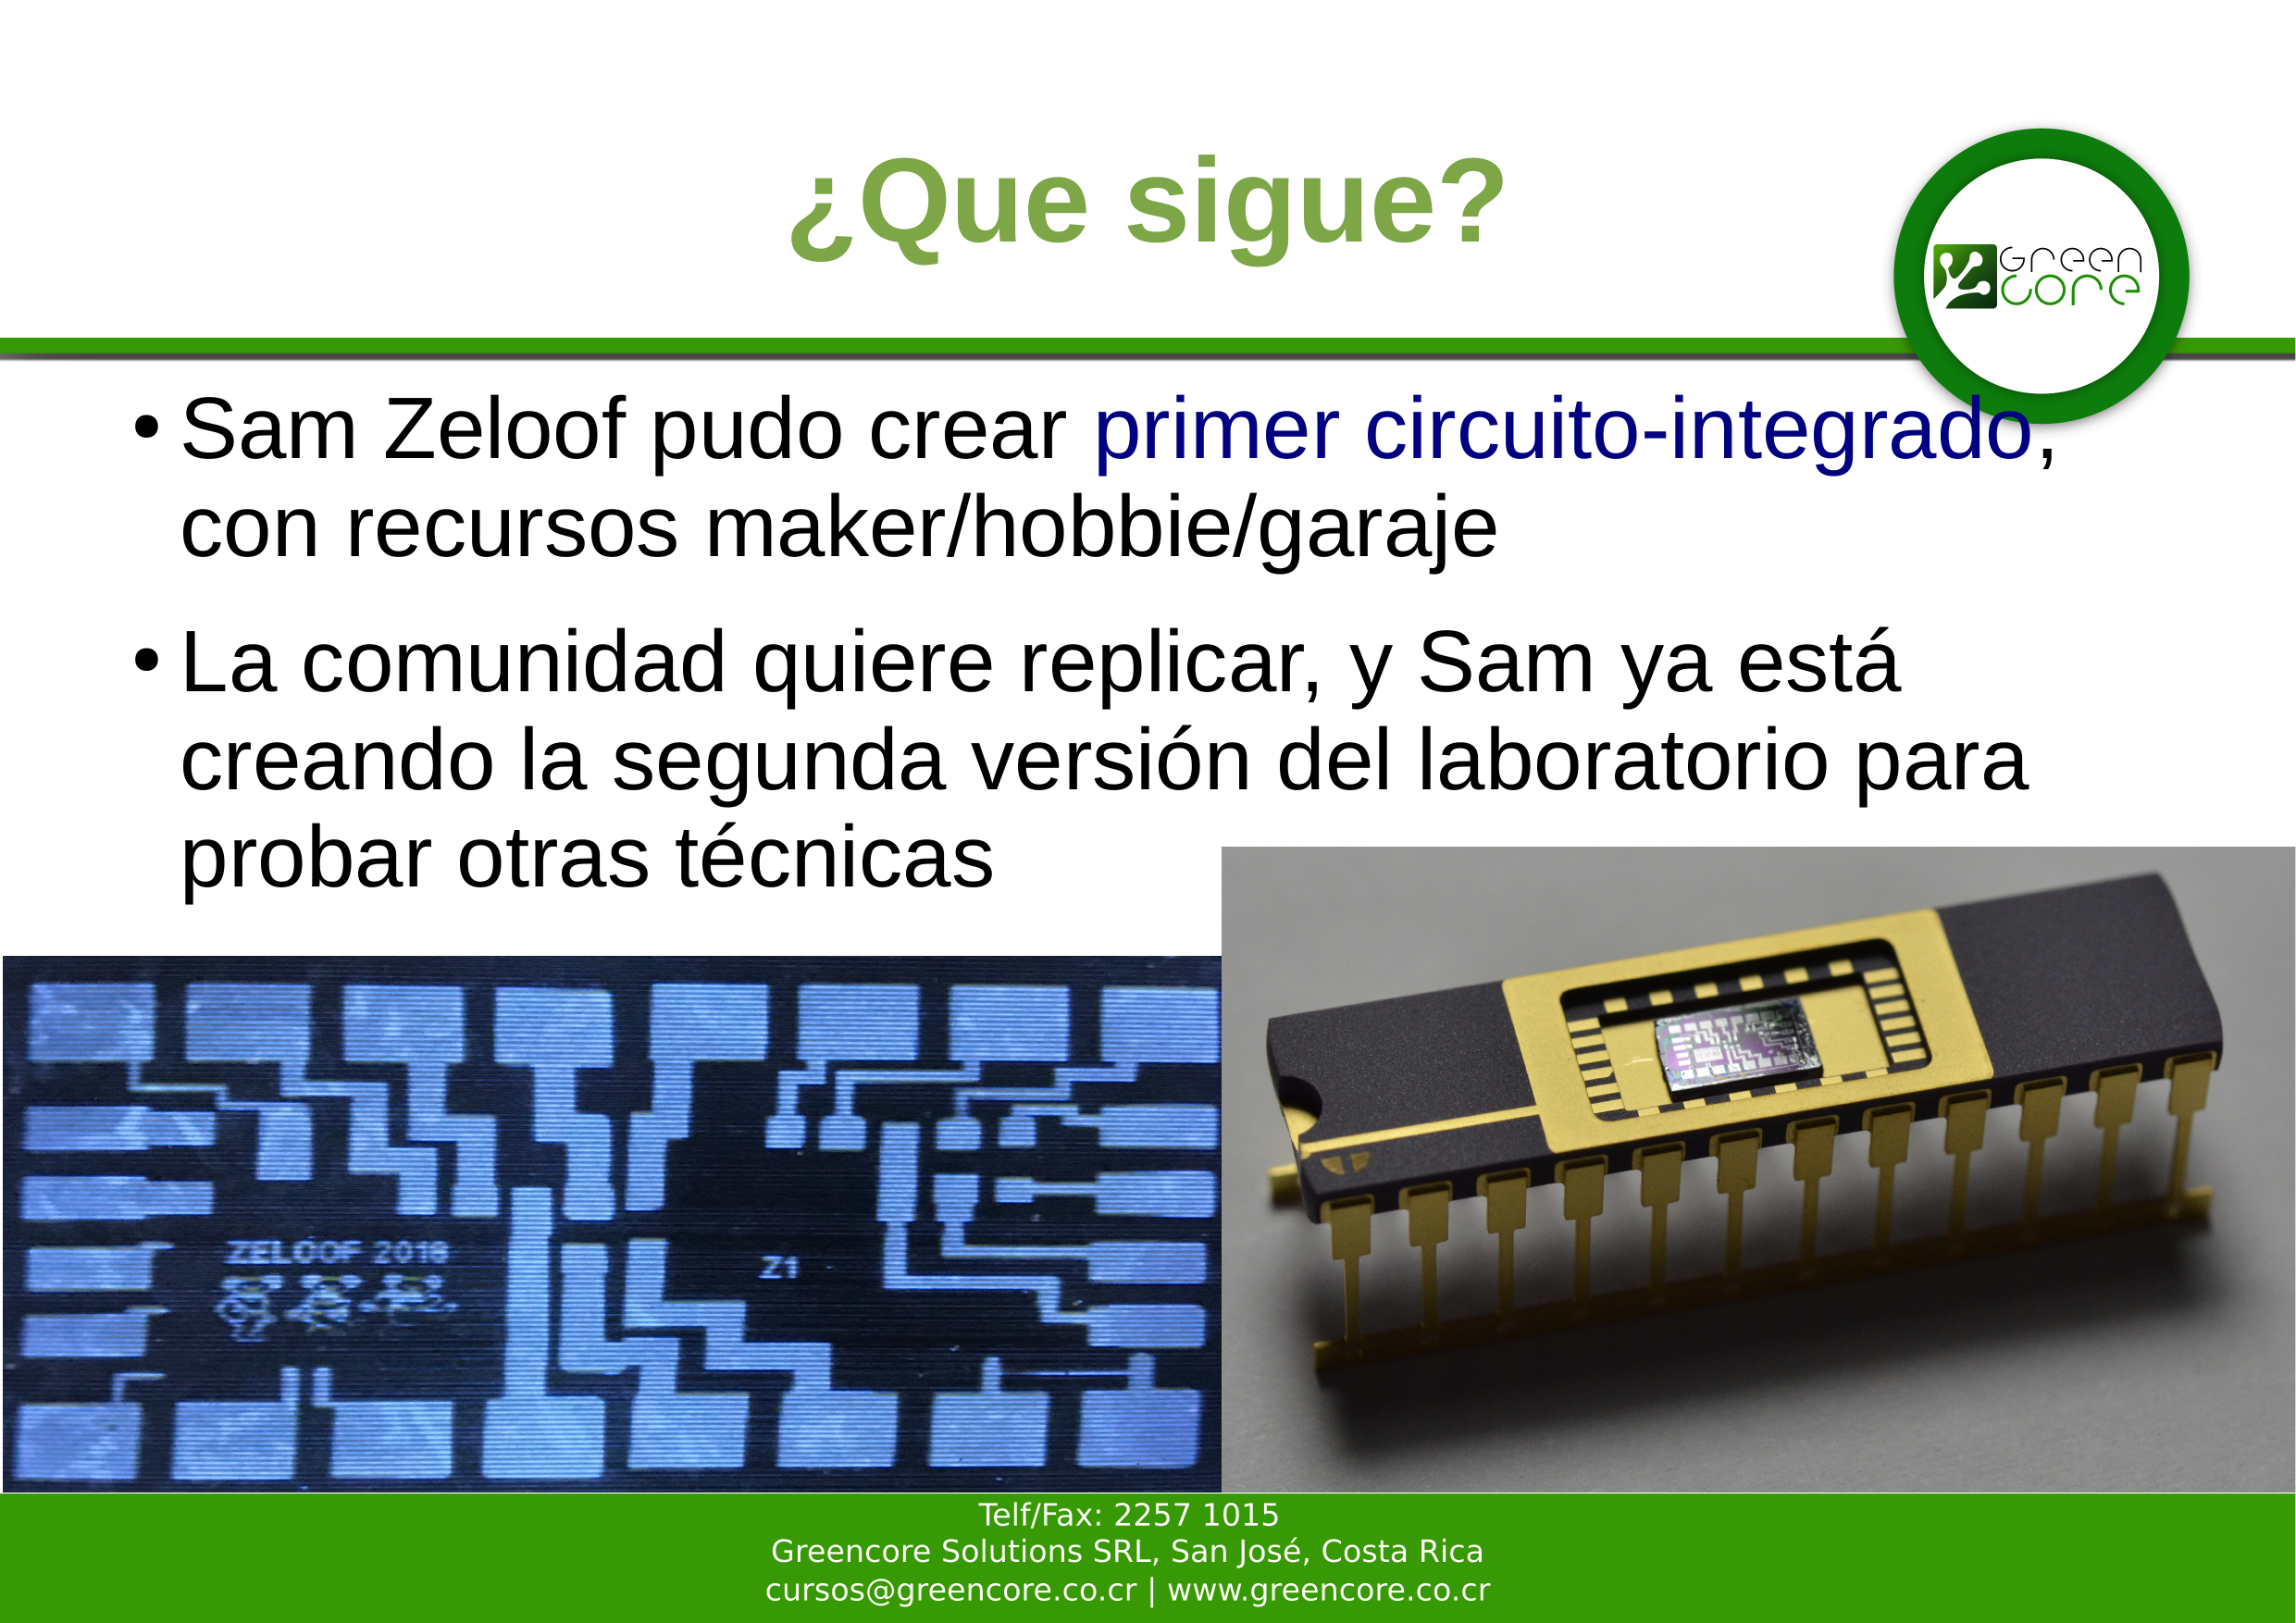

# ¿Que sigue?
Sam Zeloof pudo crear primer circuito-integrado, con recursos maker/hobbie/garaje
La comunidad quiere replicar, y Sam ya está creando la segunda versión del laboratorio para probar otras técnicas